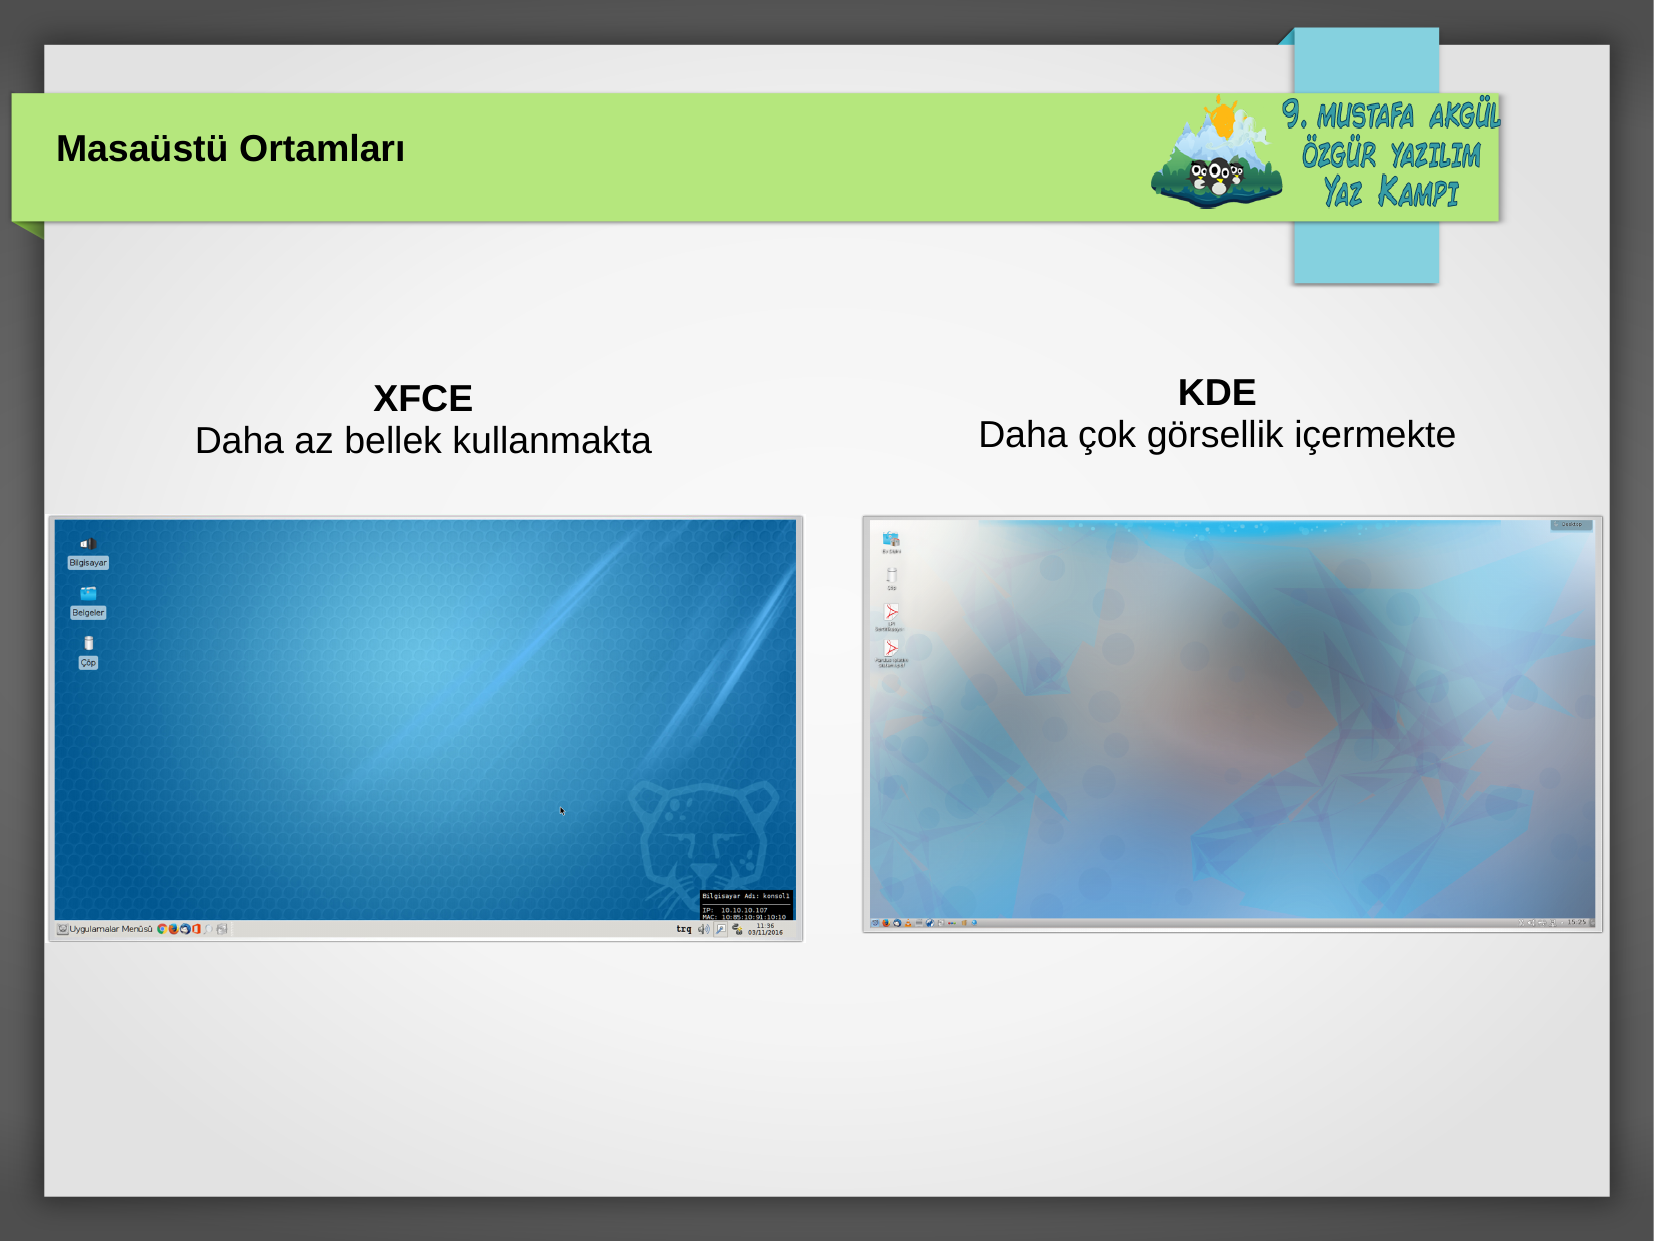

Masaüstü Ortamları
KDE
Daha çok görsellik içermekte
XFCE
Daha az bellek kullanmakta